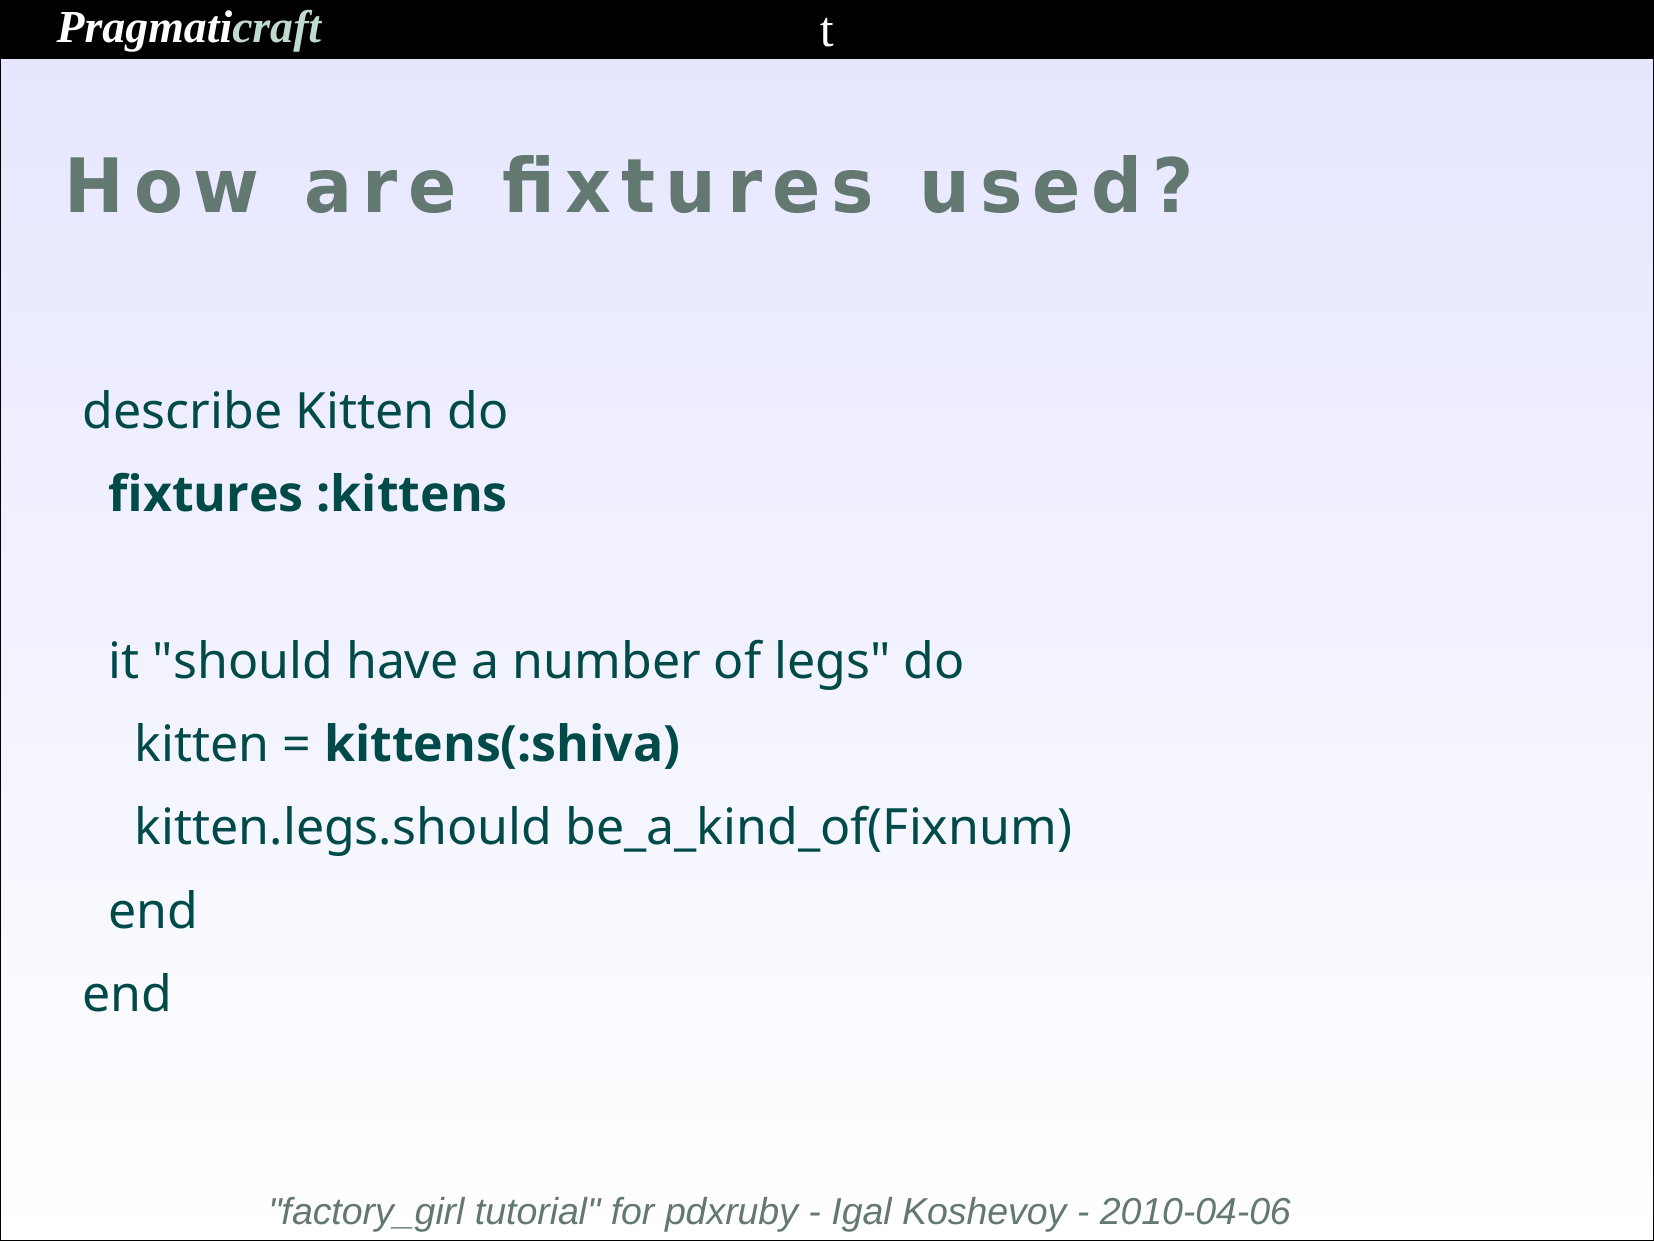

# How are fixtures used?
describe Kitten do
 fixtures :kittens
 it "should have a number of legs" do
 kitten = kittens(:shiva)
 kitten.legs.should be_a_kind_of(Fixnum)
 end
end